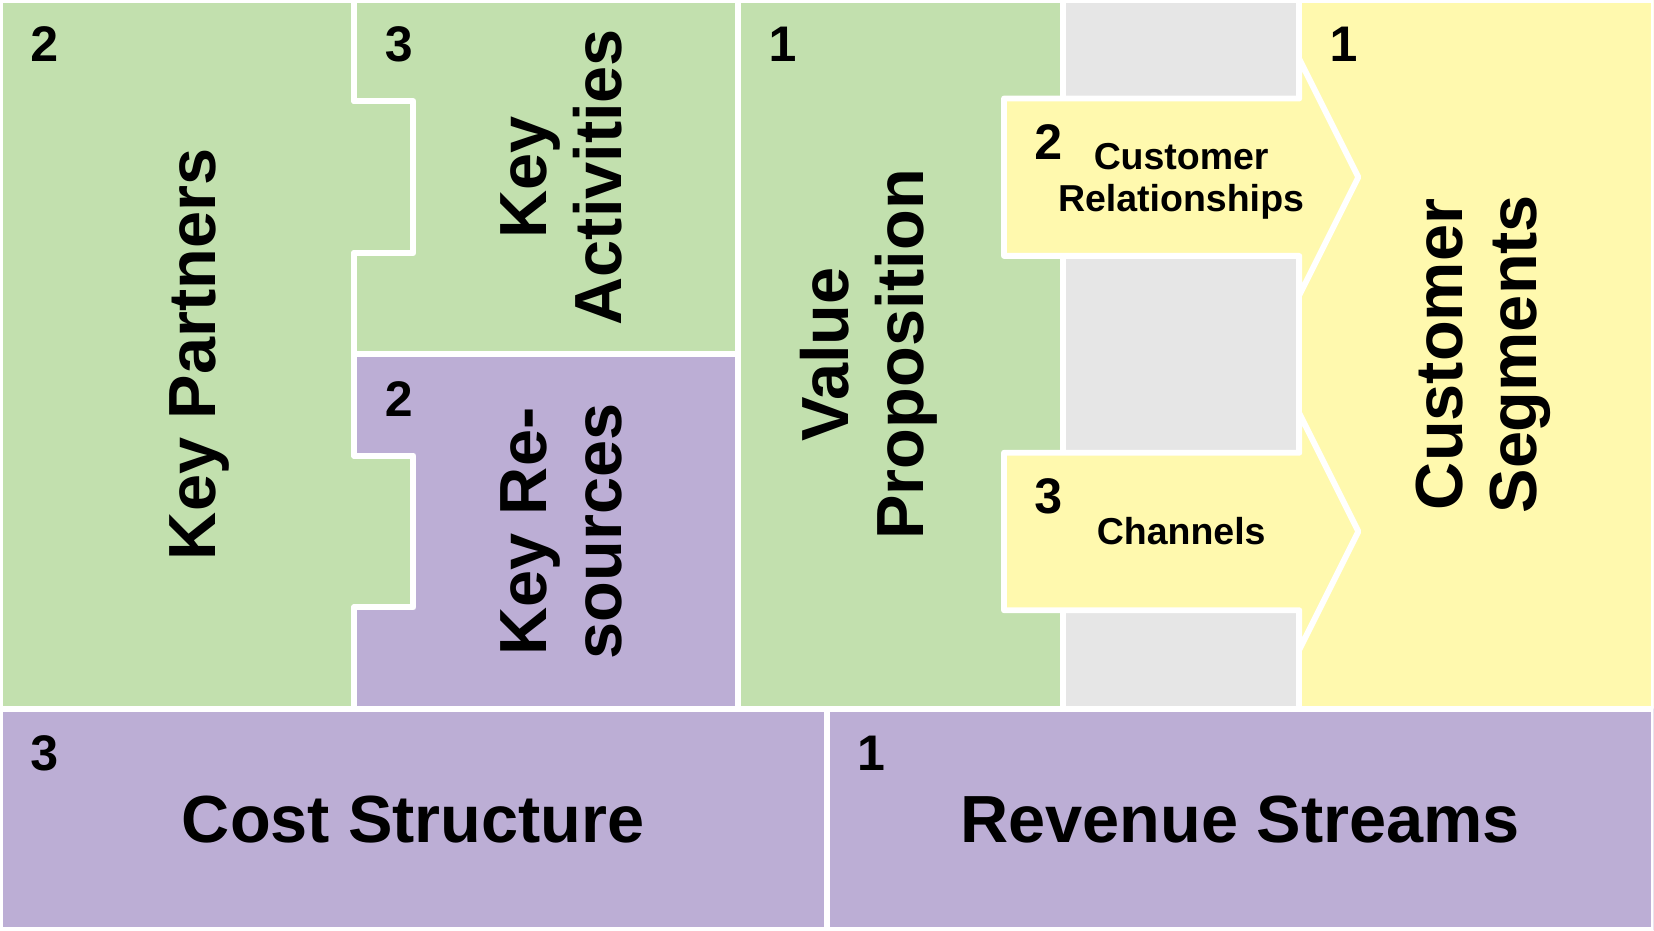

Key Partners
2
3
Key
Activities
1
Value
Proposition
1
Customer
Segments
Customer Relationships
2
Key Re-sources
2
Channels
3
3
Cost Structure
1
Revenue Streams
Commercial Open Source Startups
10
© 2020 Dirk Riehle - Some Rights Reserved